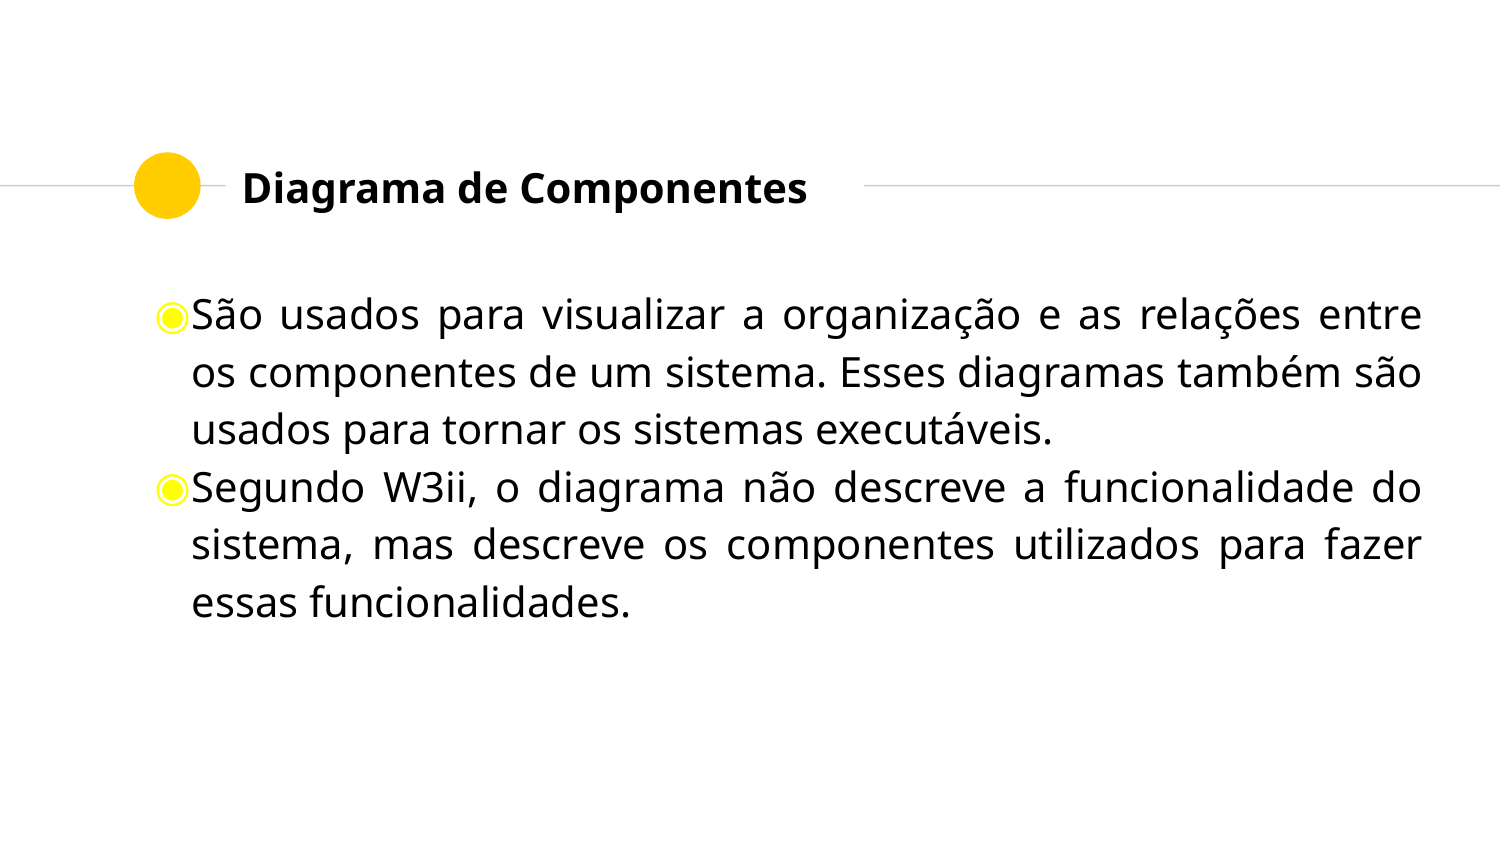

# Diagrama de Componentes
São usados ​​para visualizar a organização e as relações entre os componentes de um sistema. Esses diagramas também são usados ​​para tornar os sistemas executáveis.
Segundo W3ii, o diagrama não descreve a funcionalidade do sistema, mas descreve os componentes utilizados para fazer essas funcionalidades.